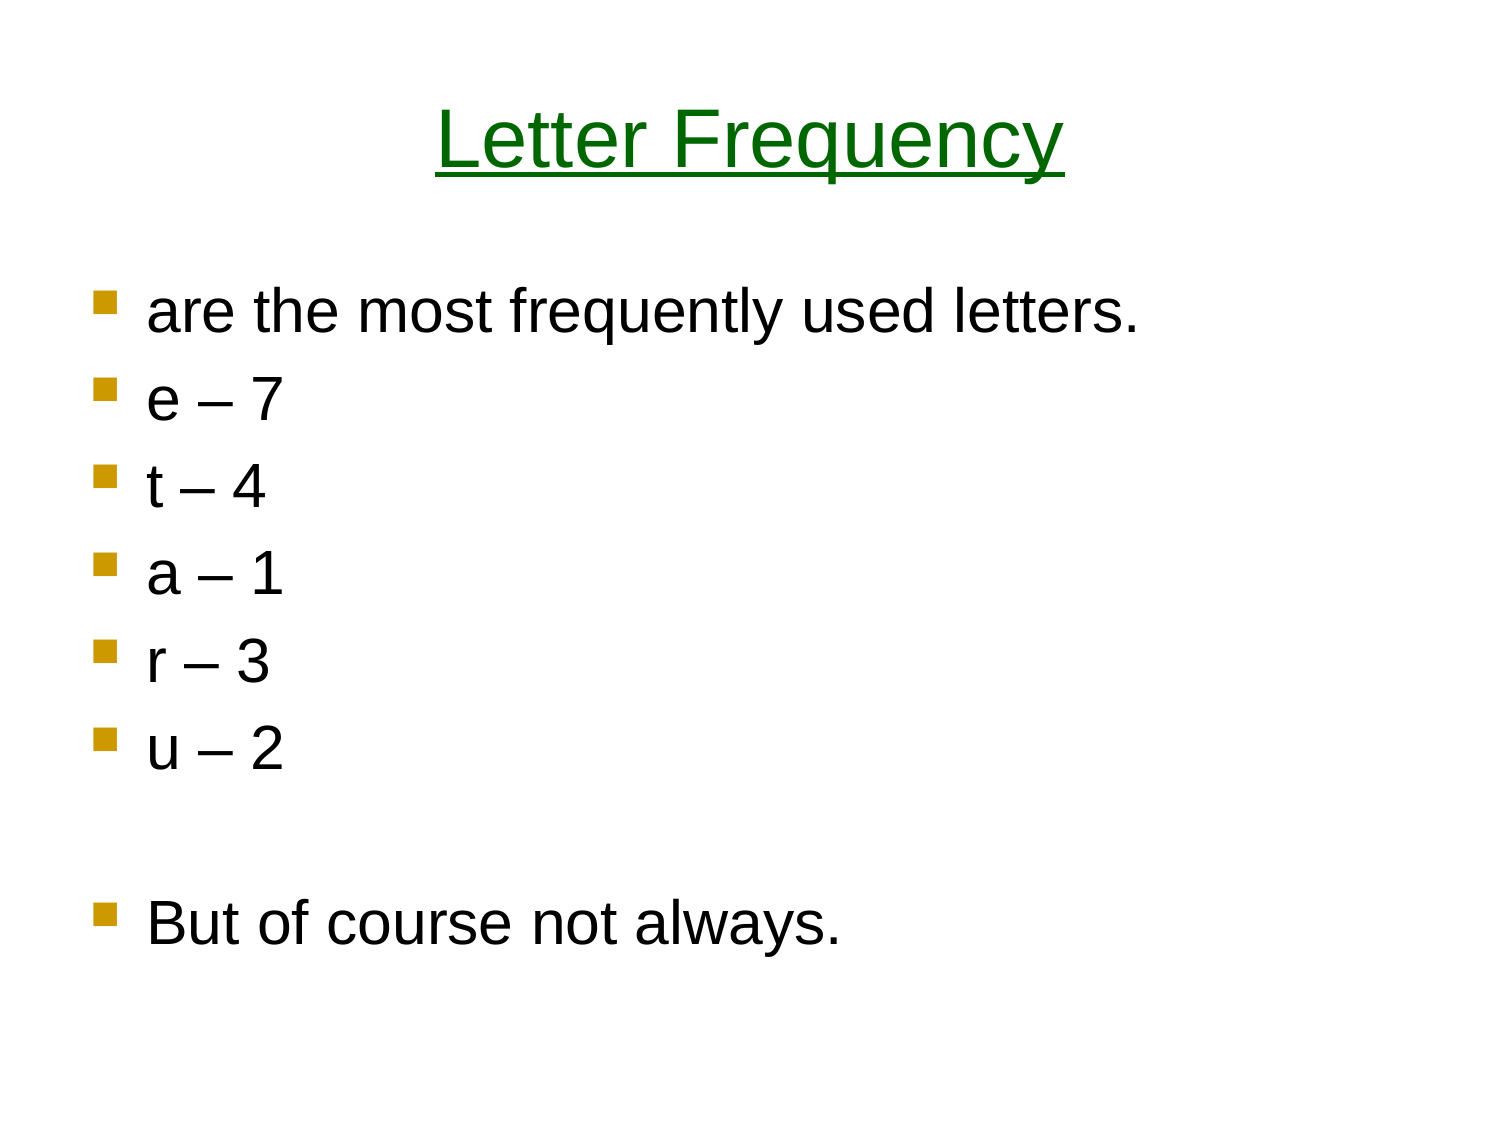

# Letter Frequency
are the most frequently used letters.
e – 7
t – 4
a – 1
r – 3
u – 2
But of course not always.